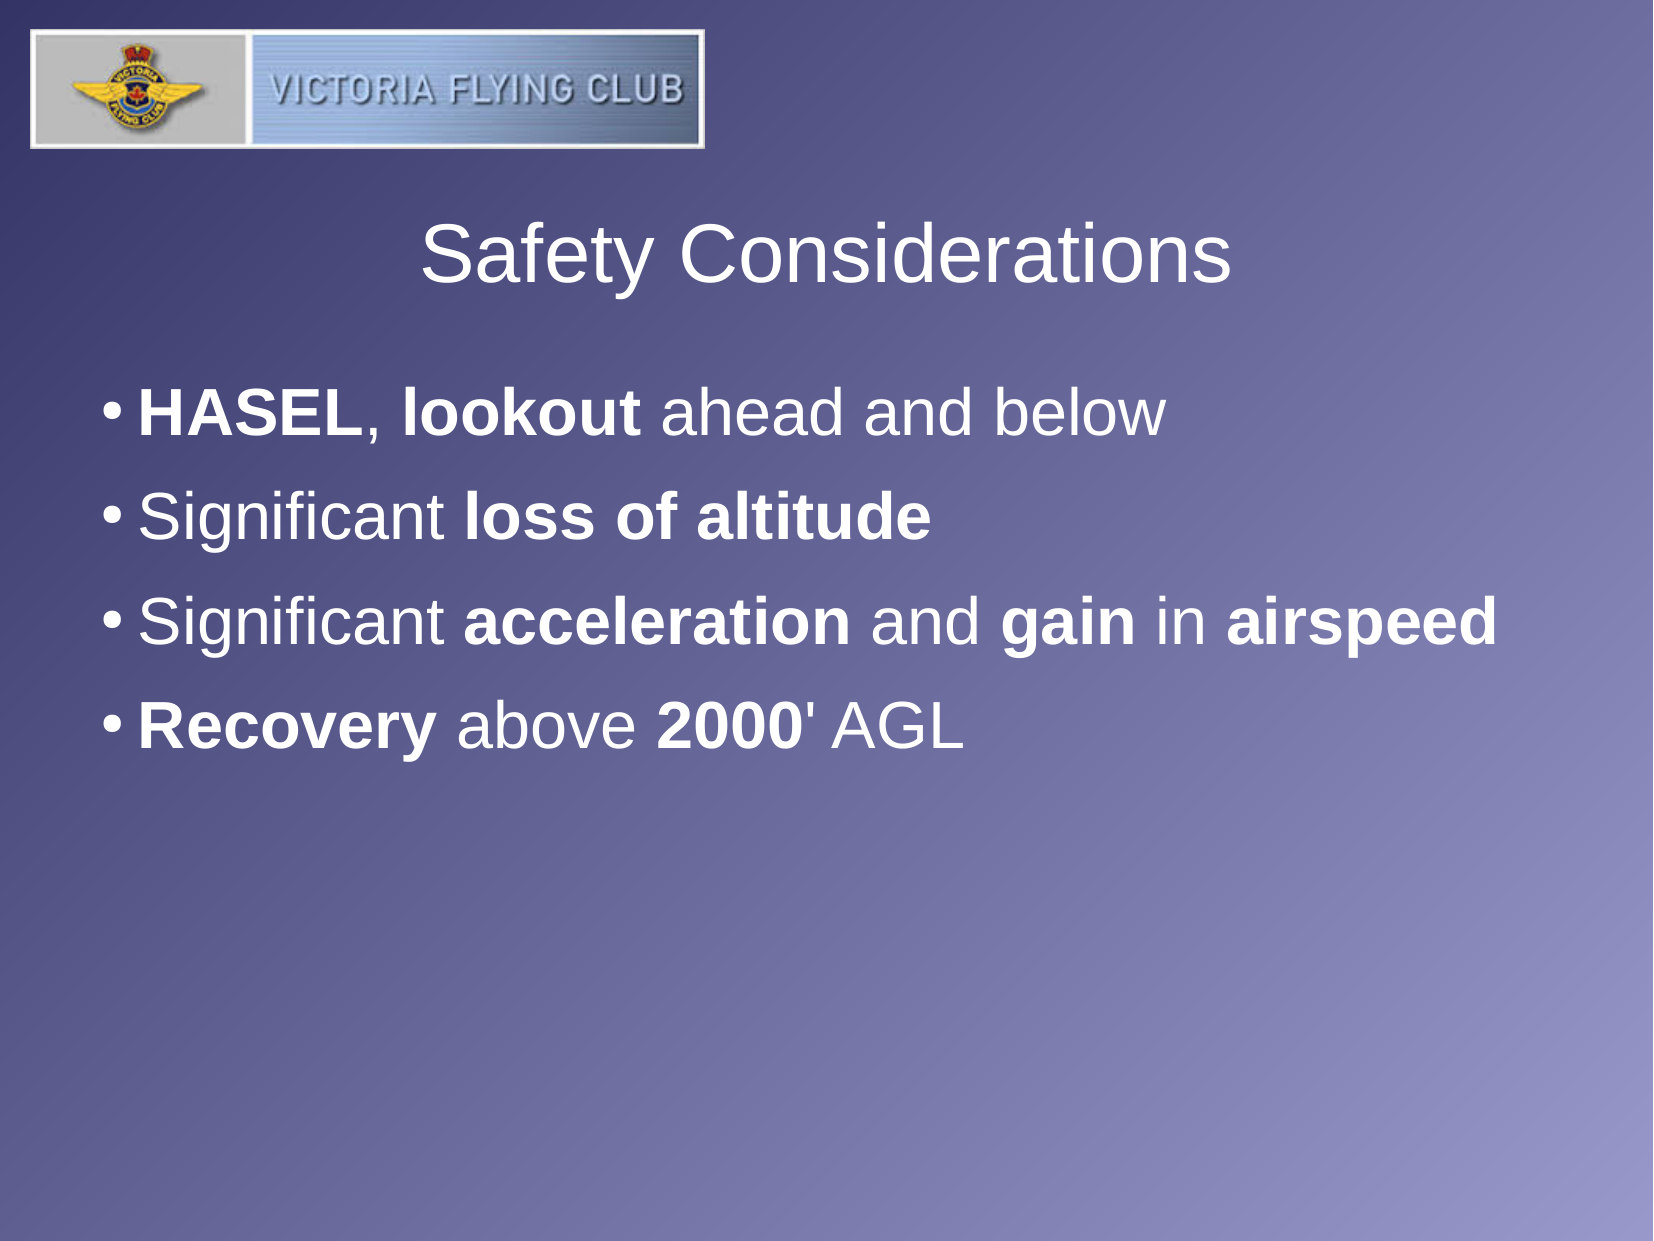

# Safety Considerations
HASEL, lookout ahead and below
Significant loss of altitude
Significant acceleration and gain in airspeed
Recovery above 2000' AGL